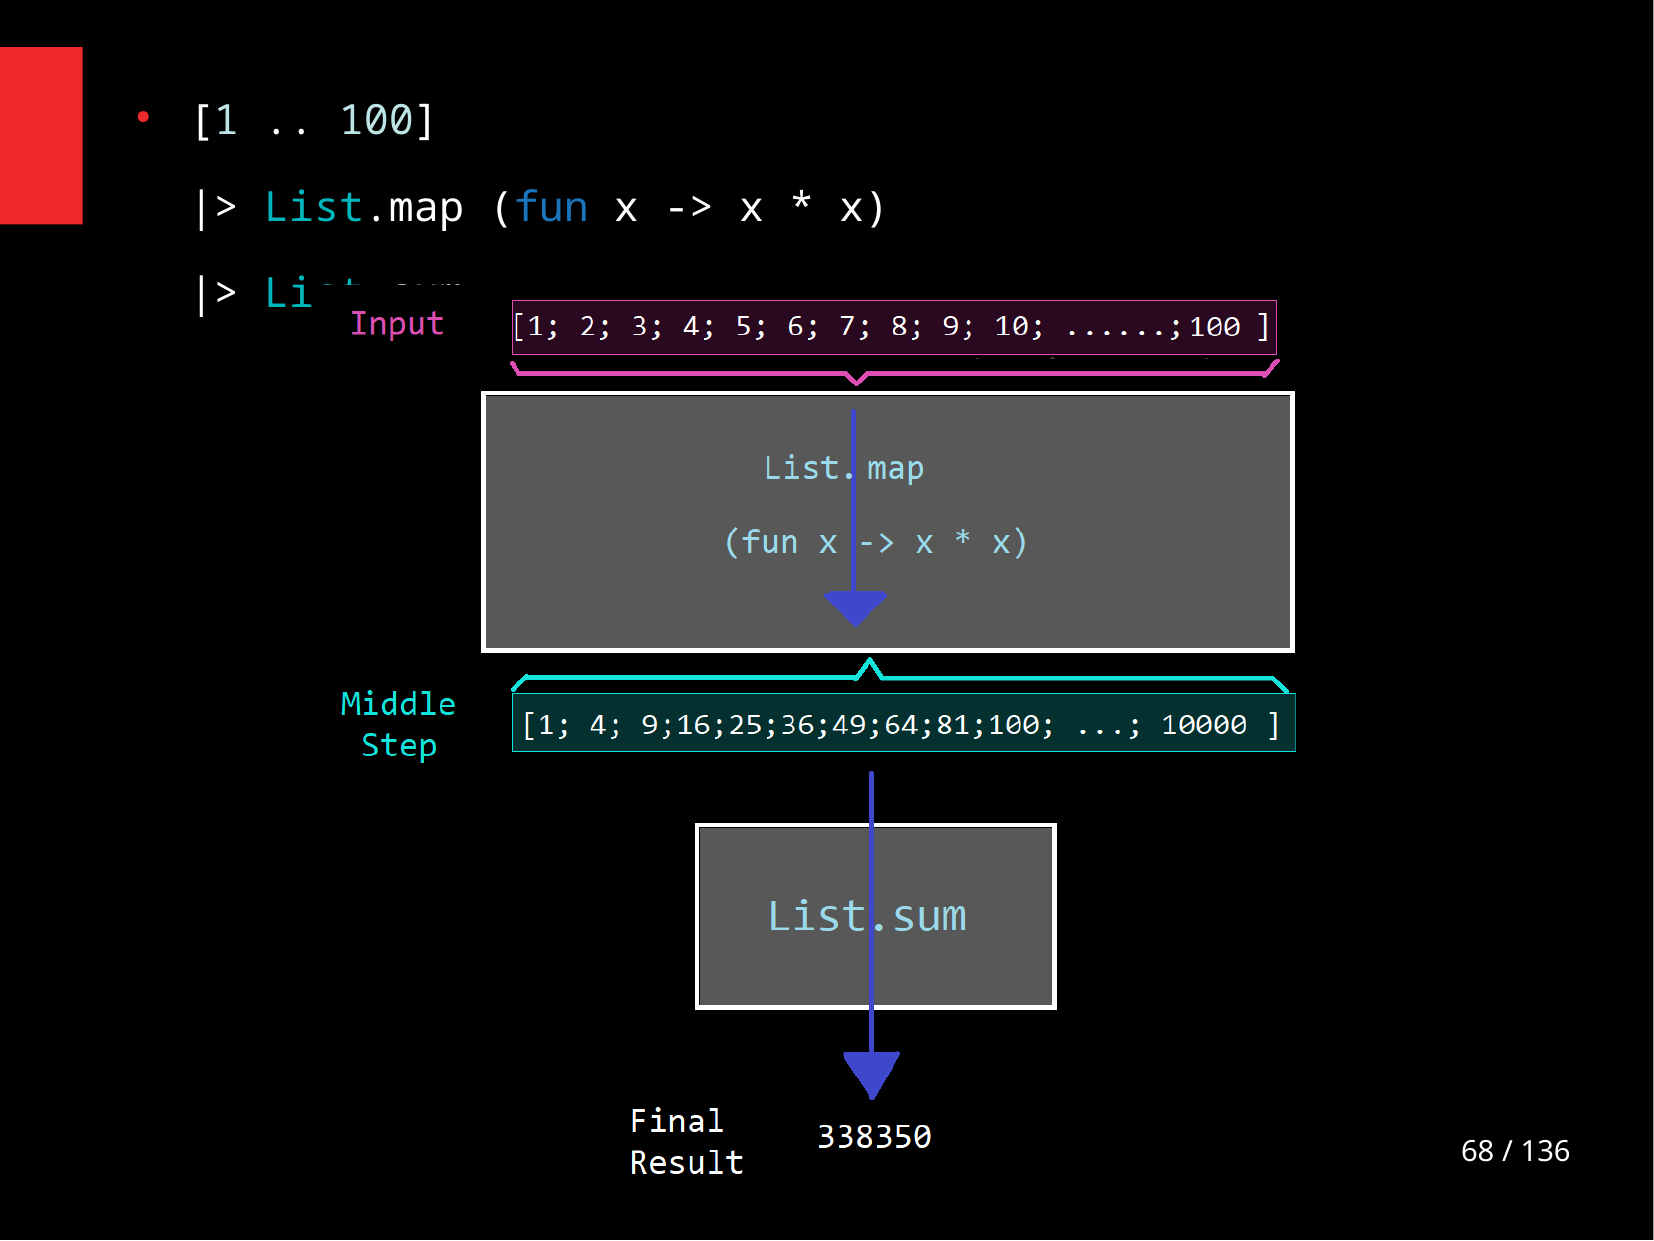

# [1 .. 100]
|> List.map (fun x -> x * x)
|> List.sum
68